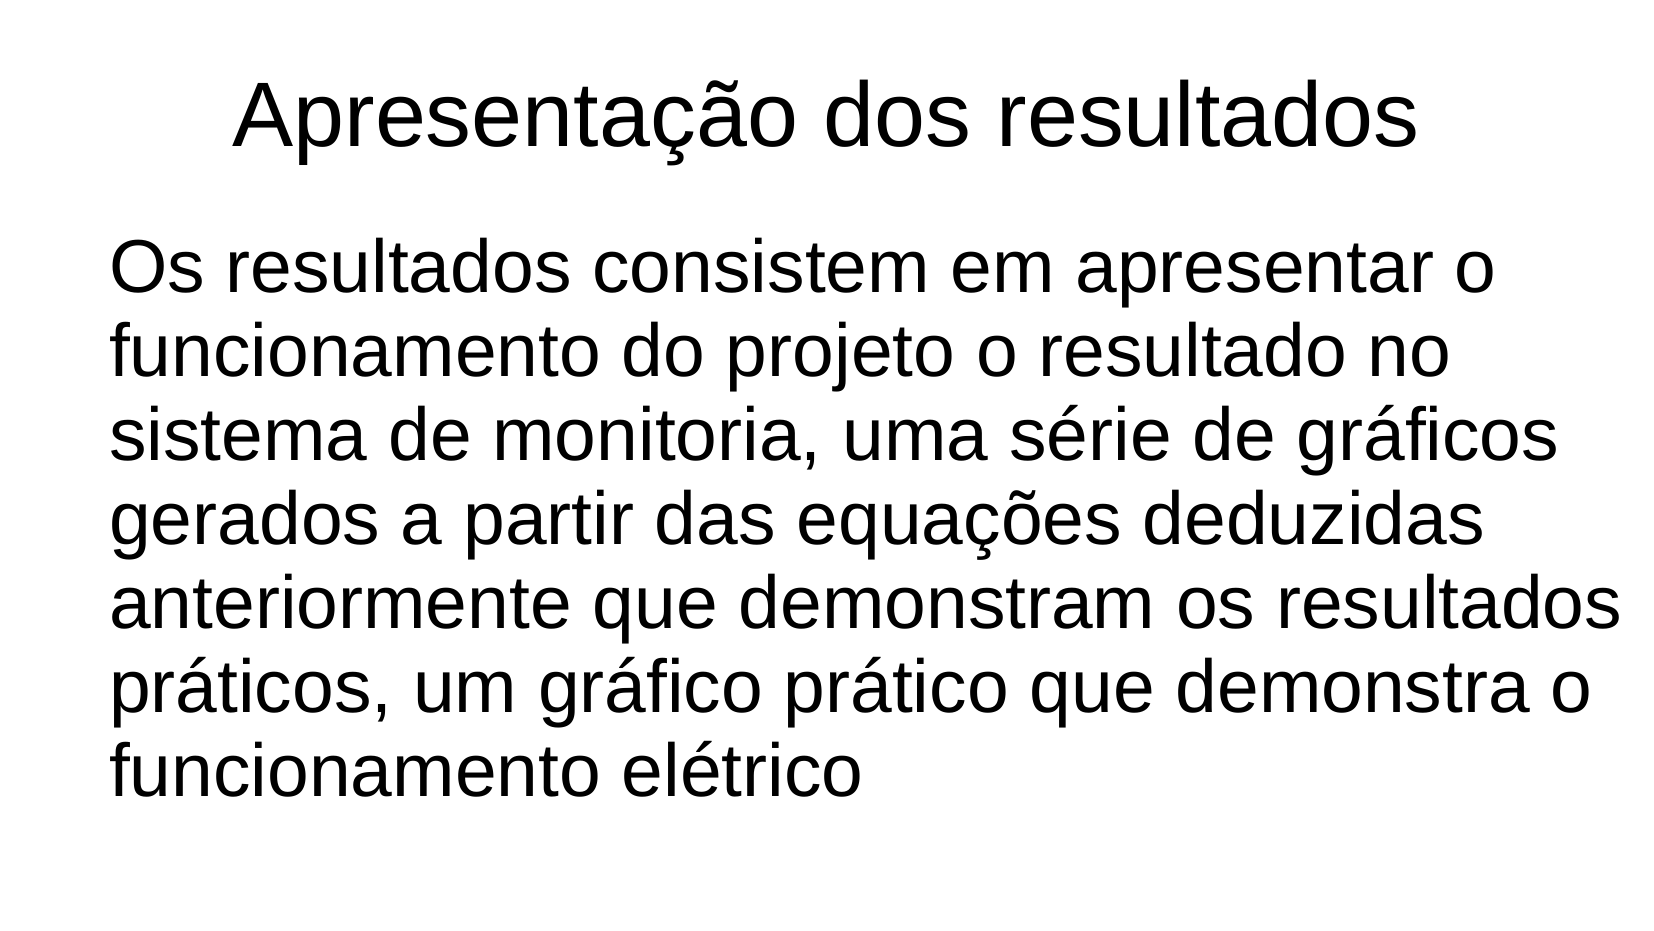

# Apresentação dos resultados
Os resultados consistem em apresentar o funcionamento do projeto o resultado no sistema de monitoria, uma série de gráficos gerados a partir das equações deduzidas anteriormente que demonstram os resultados práticos, um gráfico prático que demonstra o funcionamento elétrico